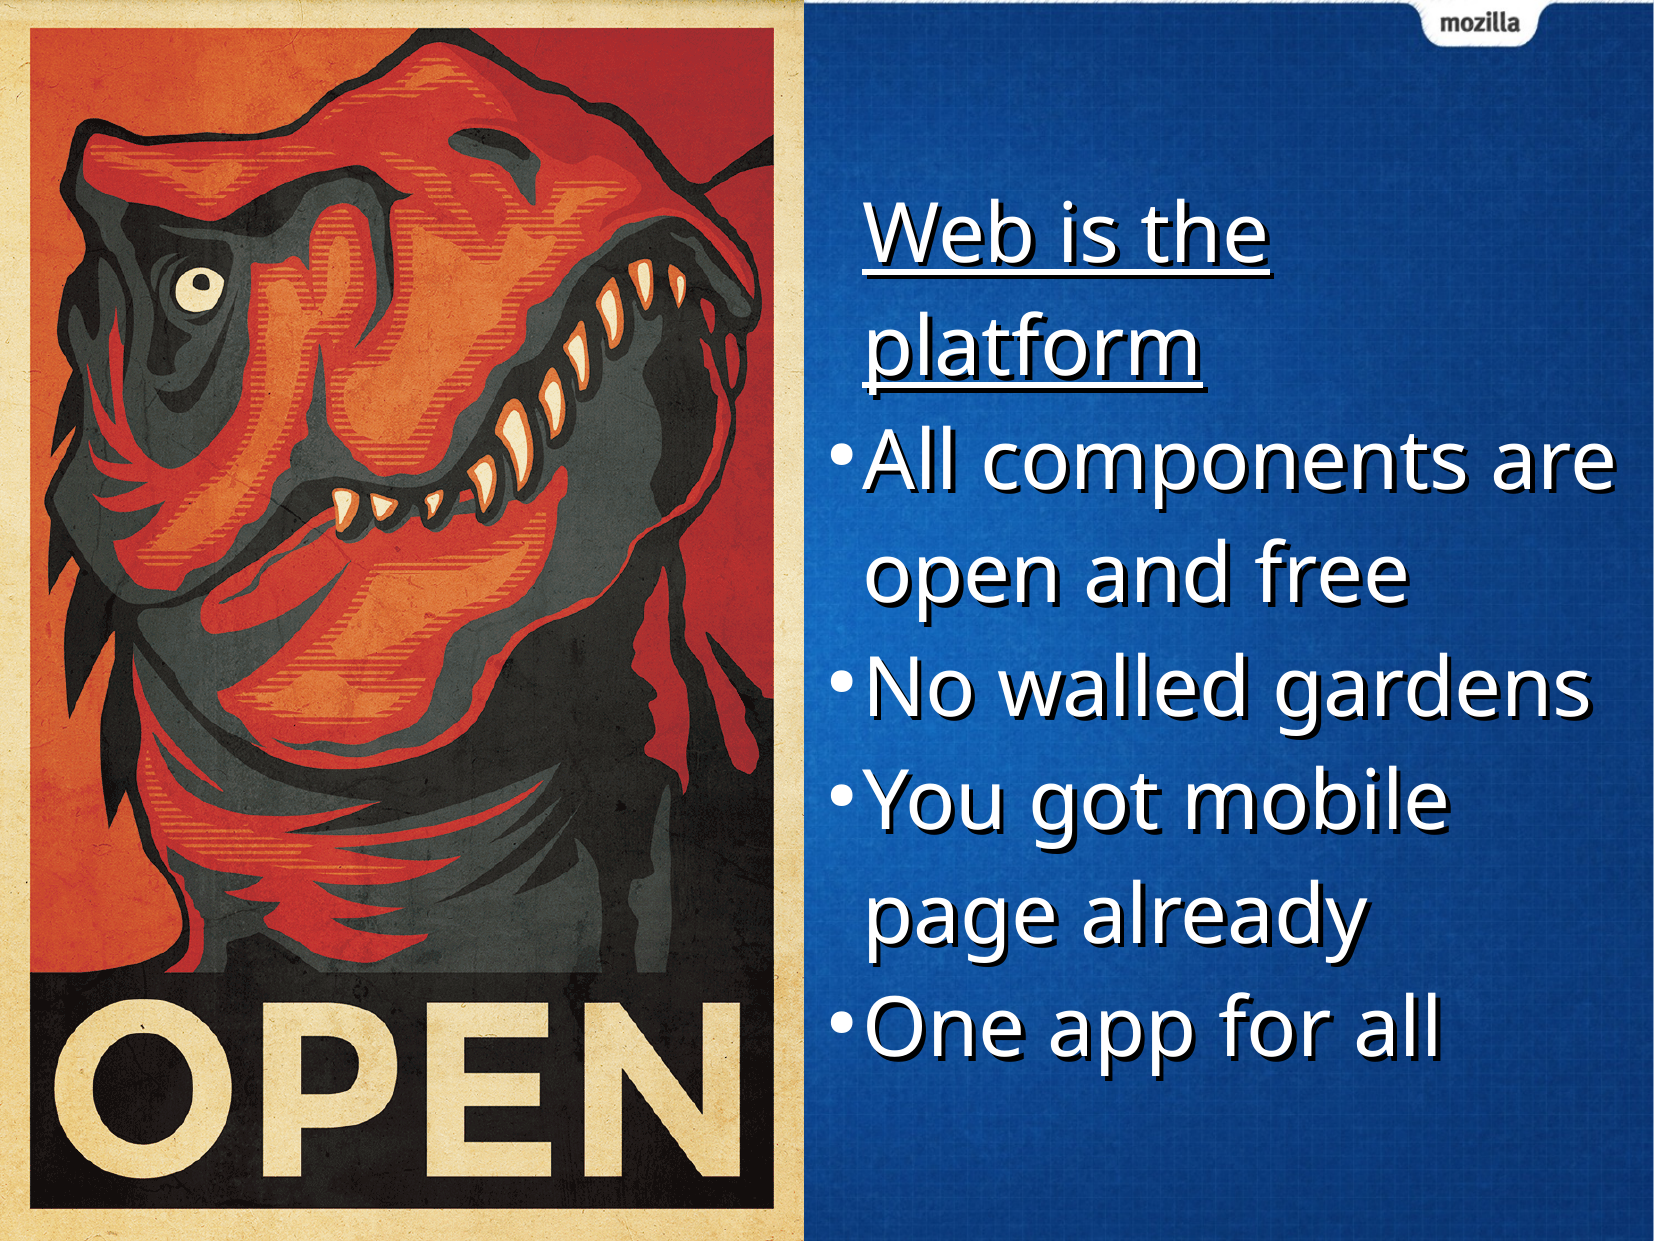

# Web is the platform
All components are open and free
No walled gardens
You got mobile page already
One app for all